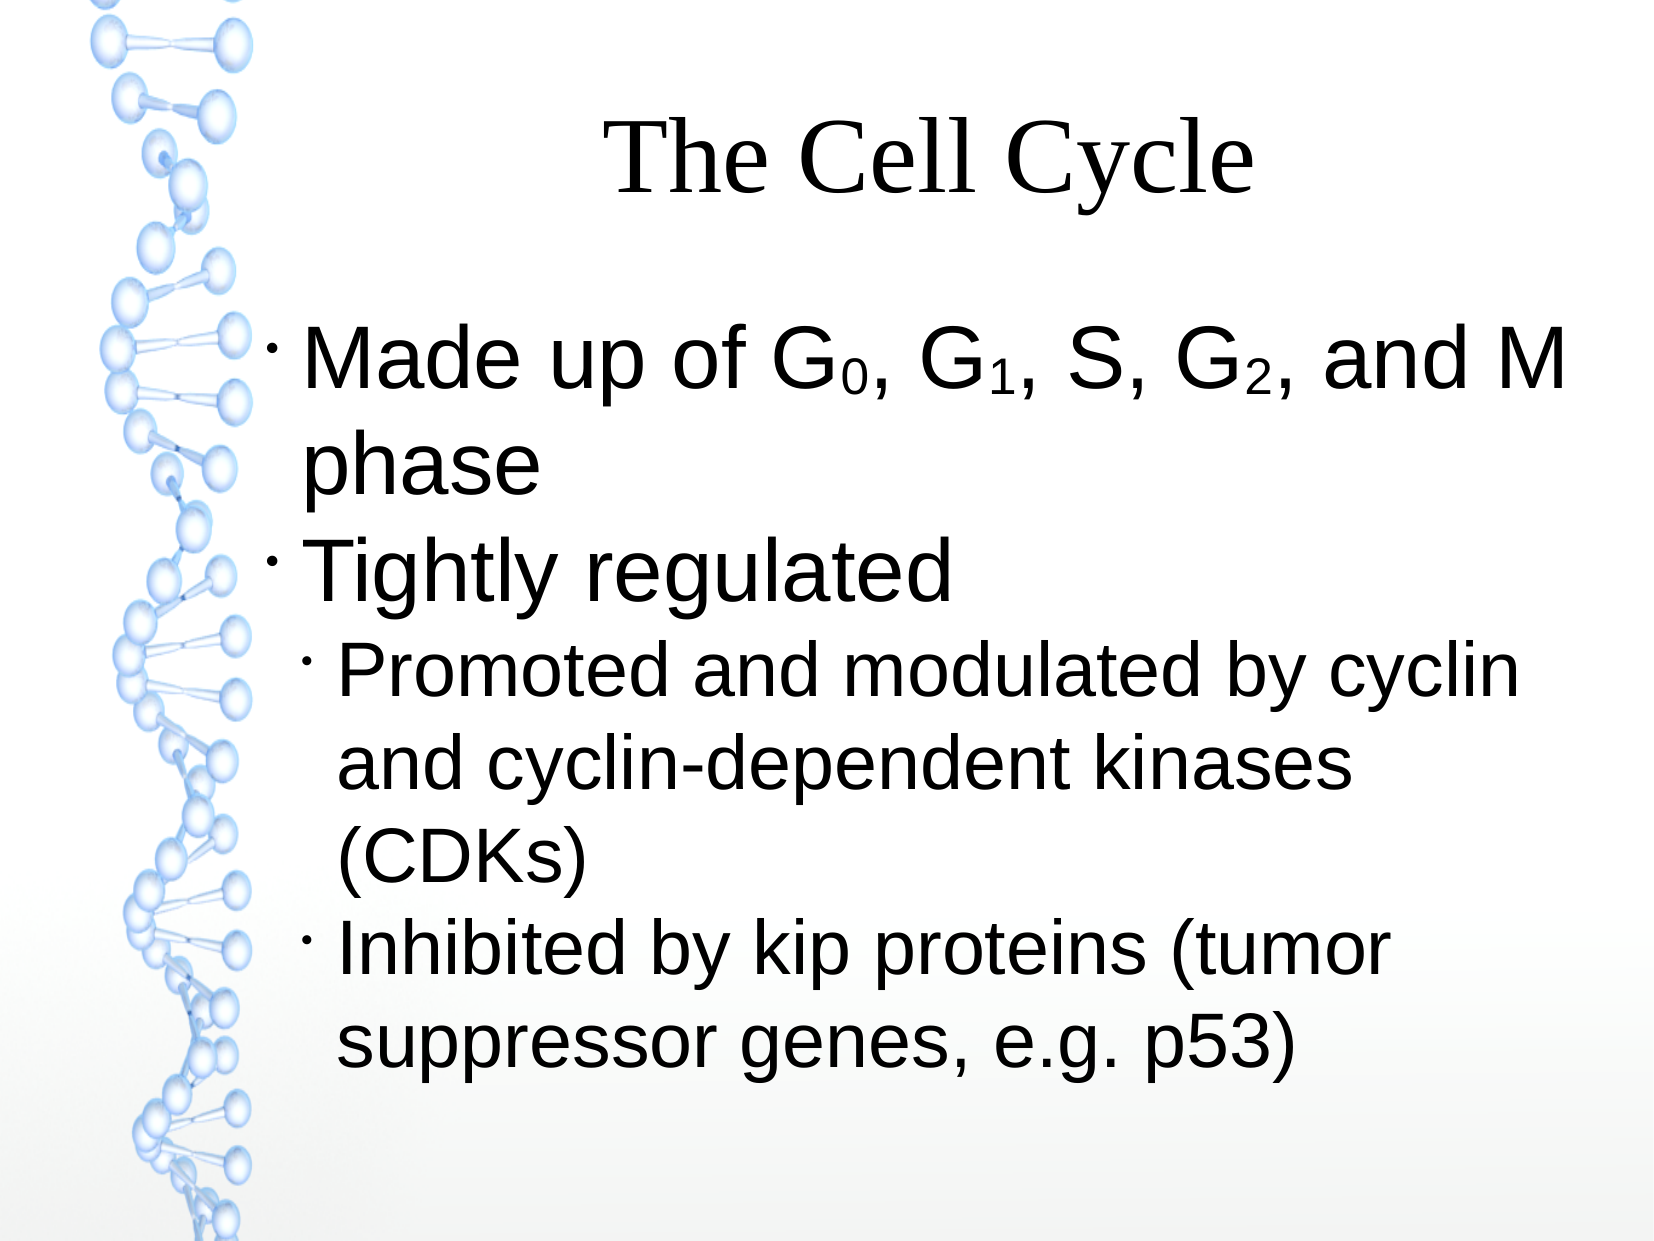

The Cell Cycle
Made up of G0, G1, S, G2, and M phase
Tightly regulated
Promoted and modulated by cyclin and cyclin-dependent kinases (CDKs)
Inhibited by kip proteins (tumor suppressor genes, e.g. p53)